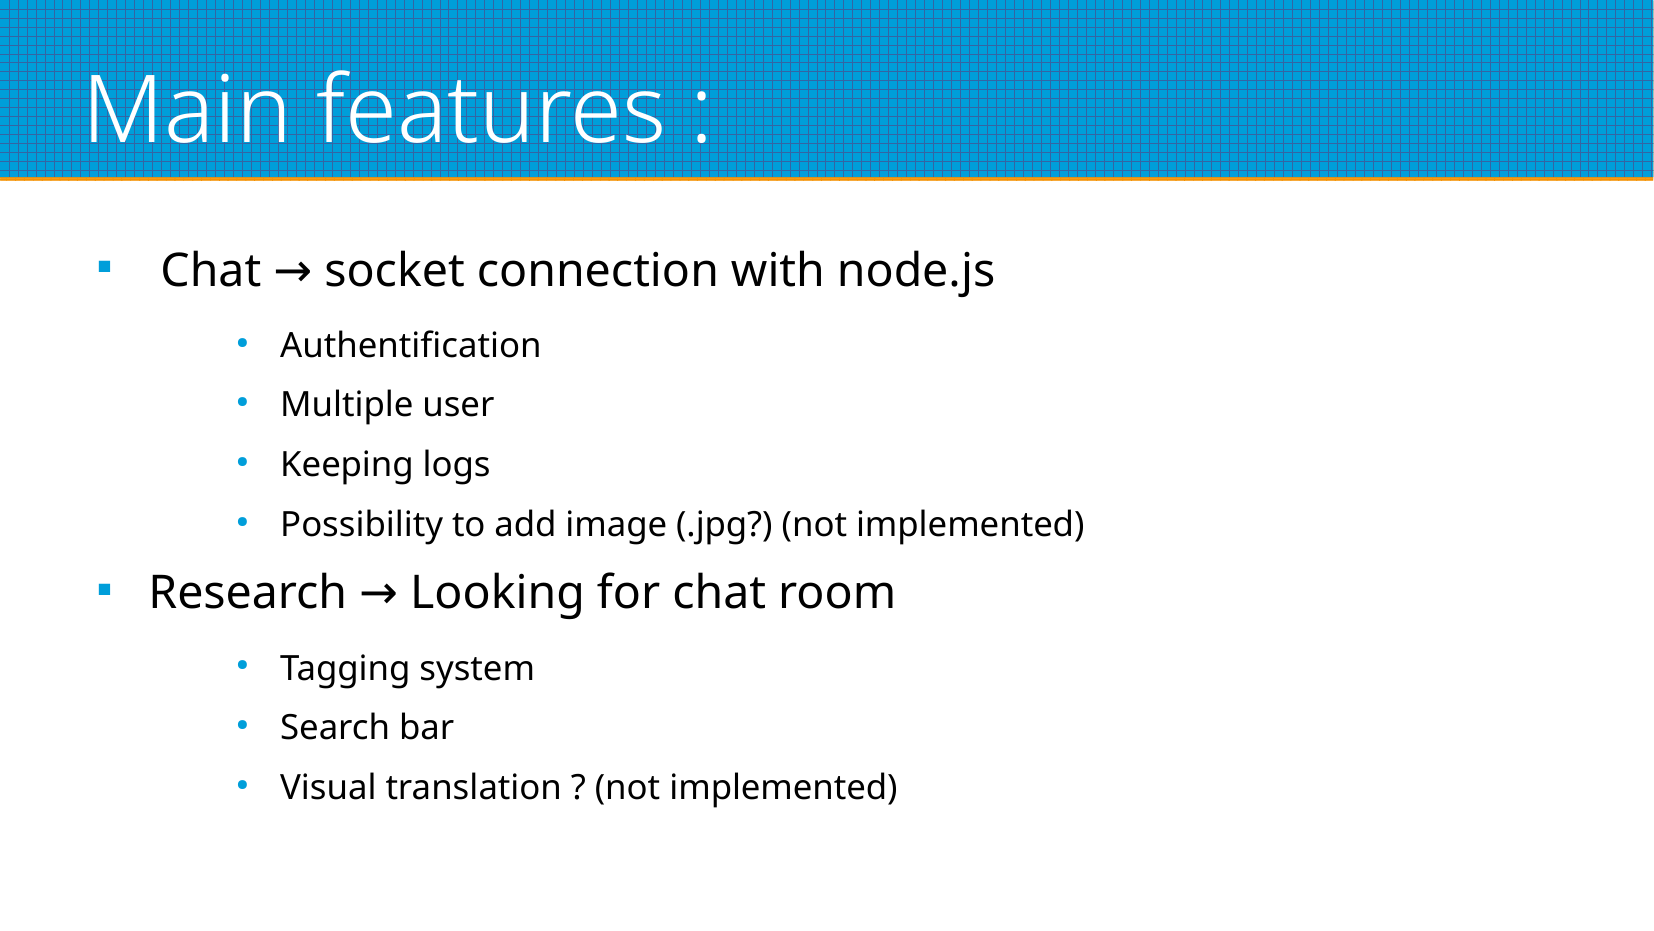

# Main features :
 Chat → socket connection with node.js
Authentification
Multiple user
Keeping logs
Possibility to add image (.jpg?) (not implemented)
Research → Looking for chat room
Tagging system
Search bar
Visual translation ? (not implemented)